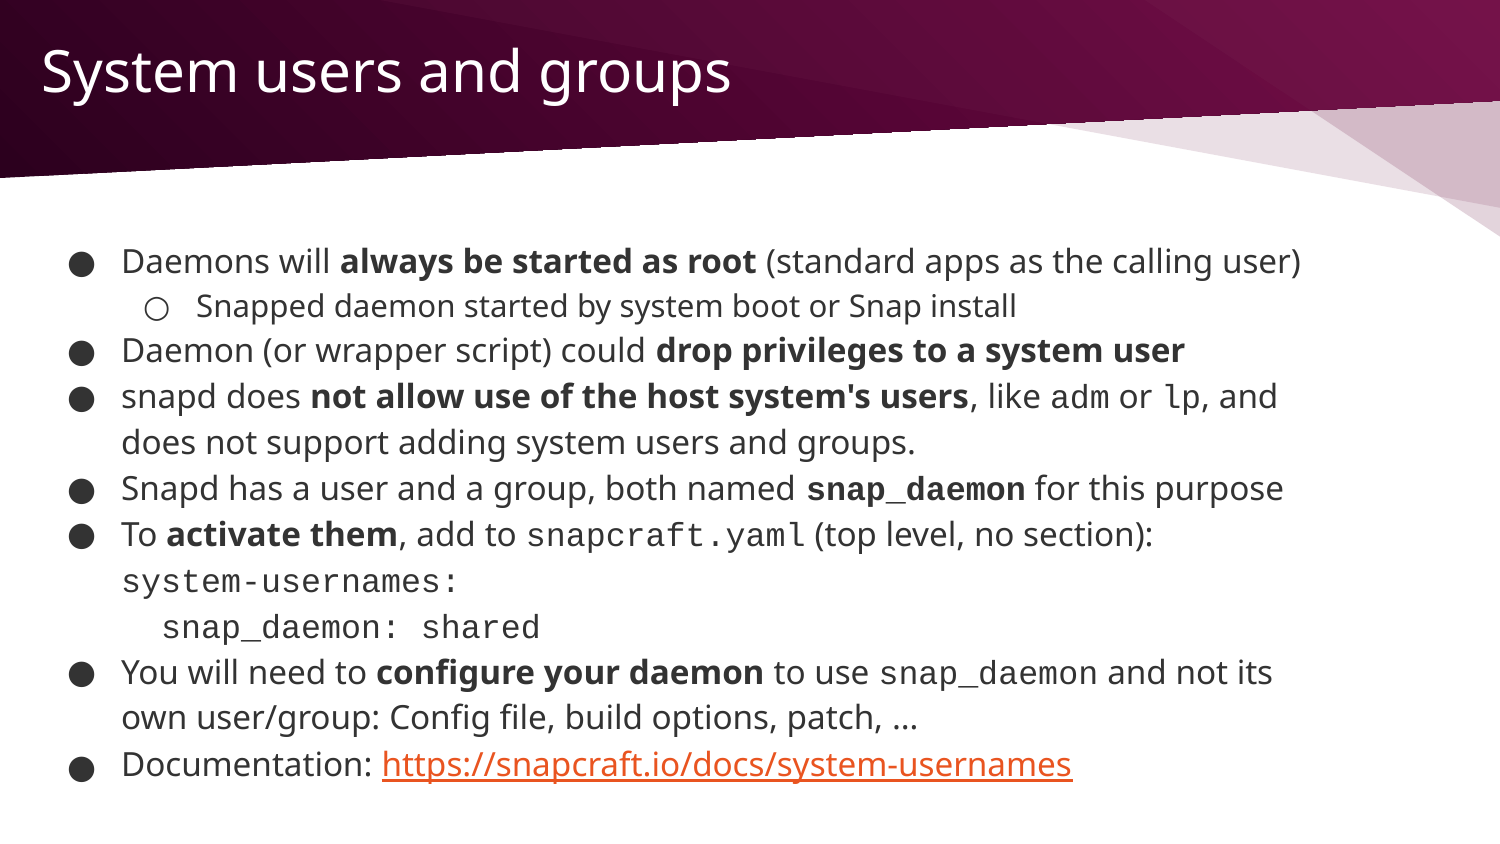

# System users and groups
Daemons will always be started as root (standard apps as the calling user)
Snapped daemon started by system boot or Snap install
Daemon (or wrapper script) could drop privileges to a system user
snapd does not allow use of the host system's users, like adm or lp, and does not support adding system users and groups.
Snapd has a user and a group, both named snap_daemon for this purpose
To activate them, add to snapcraft.yaml (top level, no section):
system-usernames:
 snap_daemon: shared
You will need to configure your daemon to use snap_daemon and not its own user/group: Config file, build options, patch, …
Documentation: https://snapcraft.io/docs/system-usernames